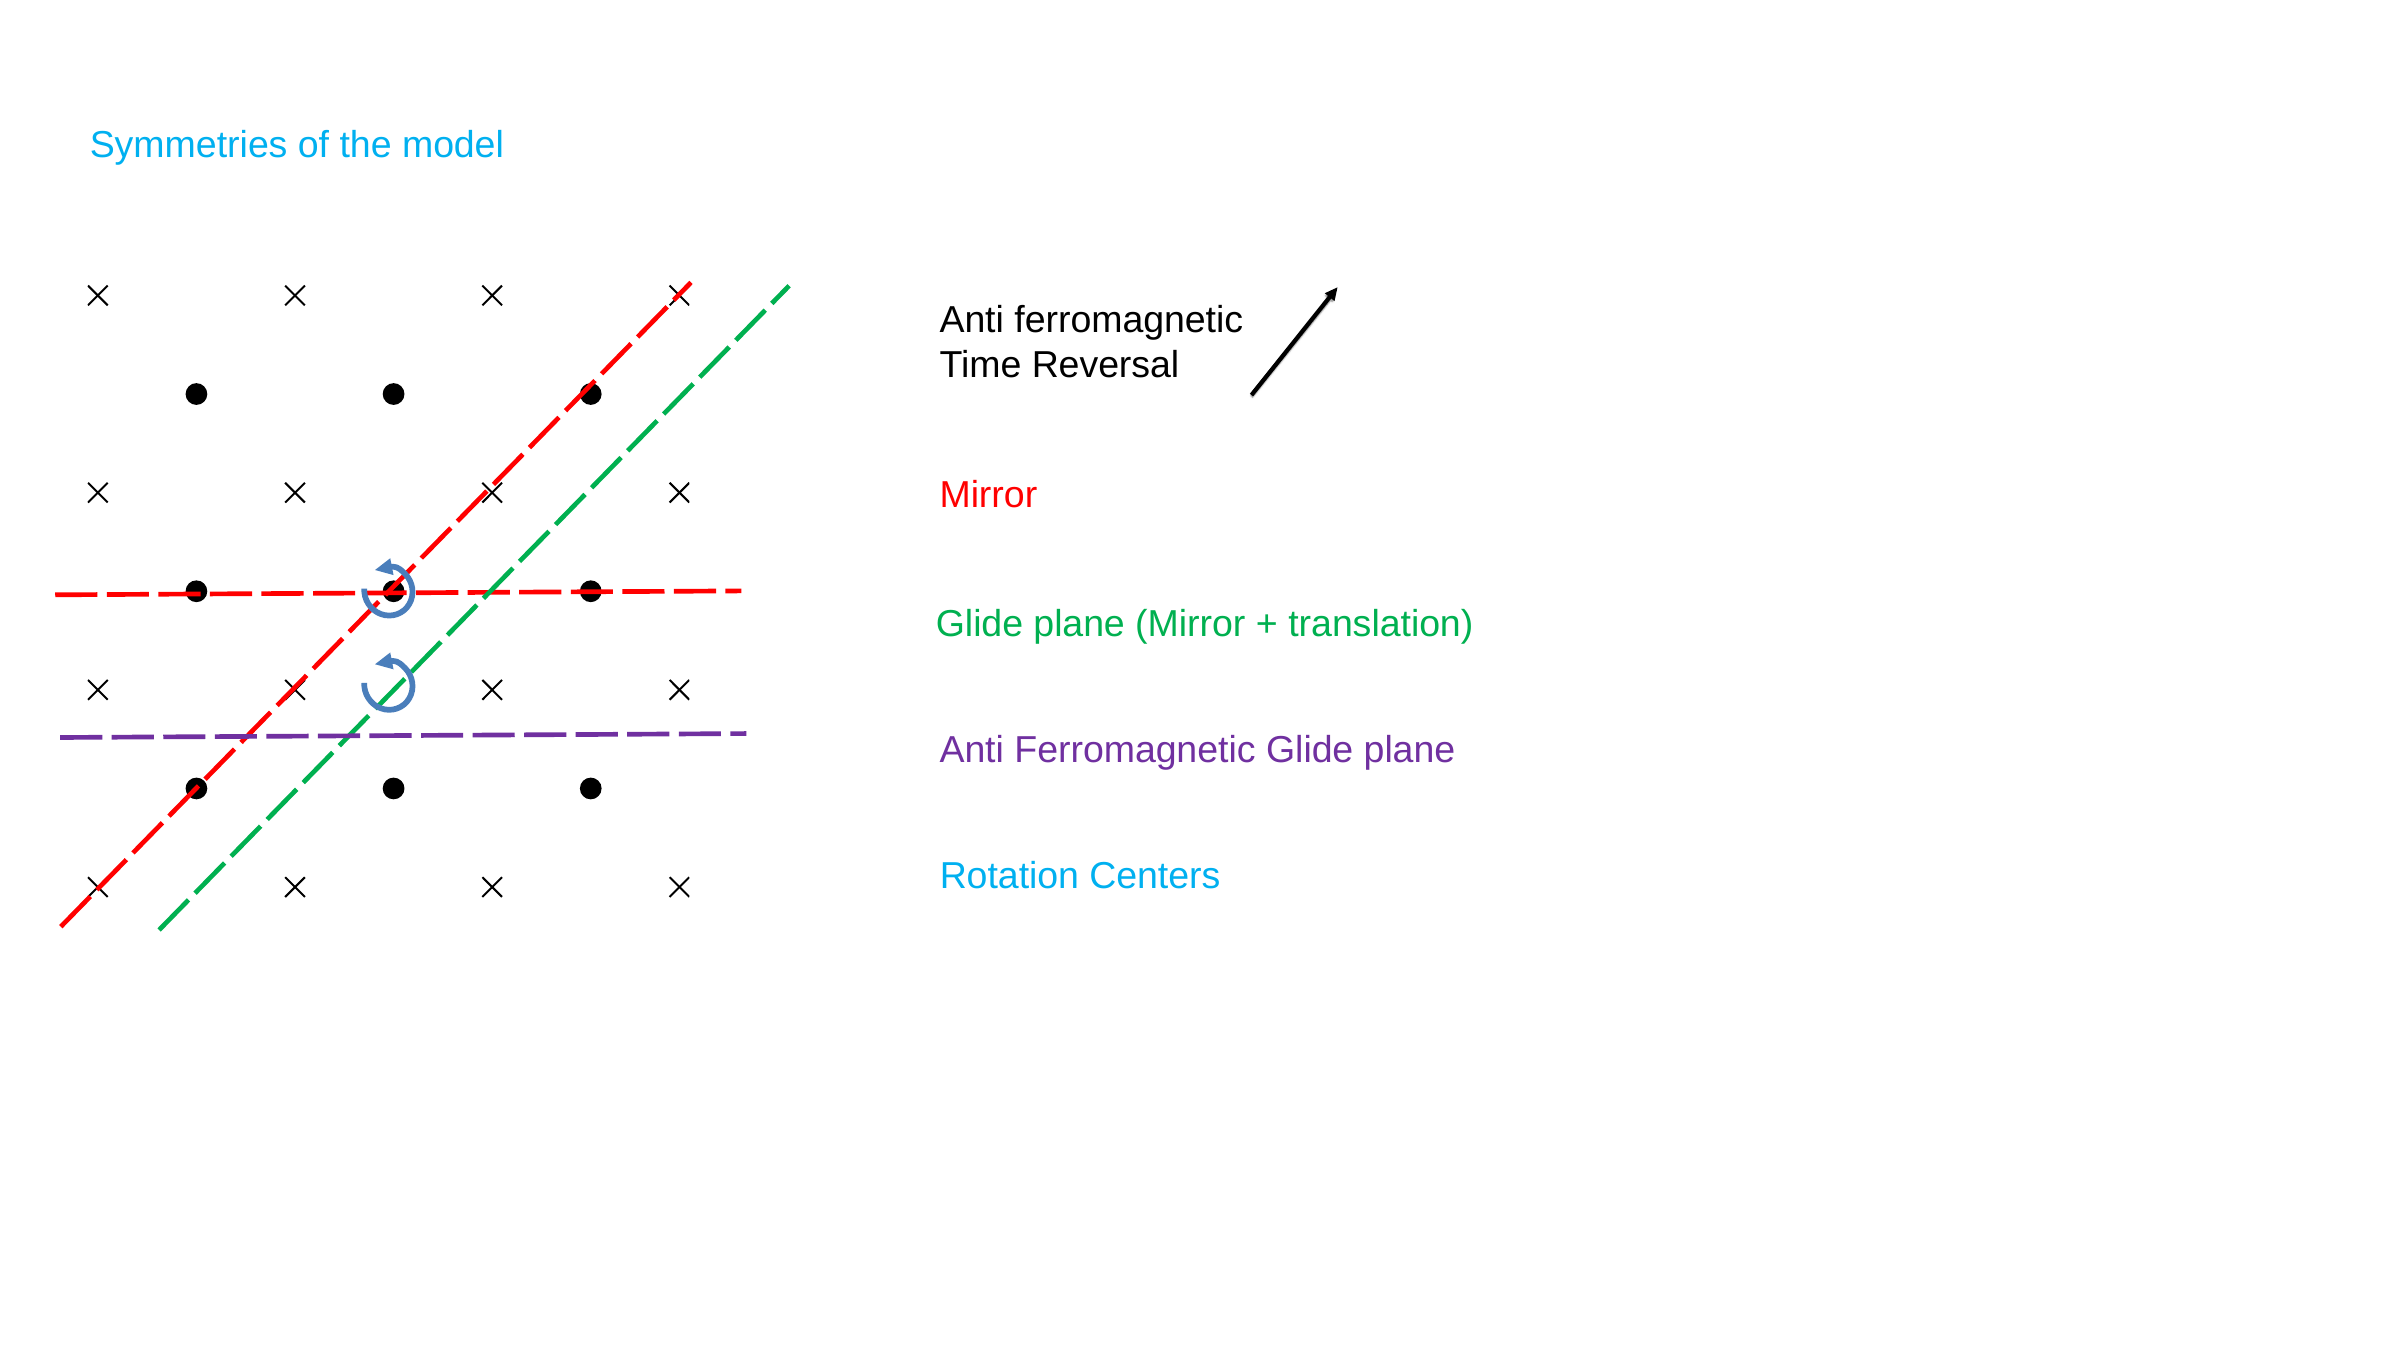

Symmetries of the model
Anti ferromagnetic
Time Reversal
Mirror
Glide plane (Mirror + translation)
Anti Ferromagnetic Glide plane
Rotation Centers